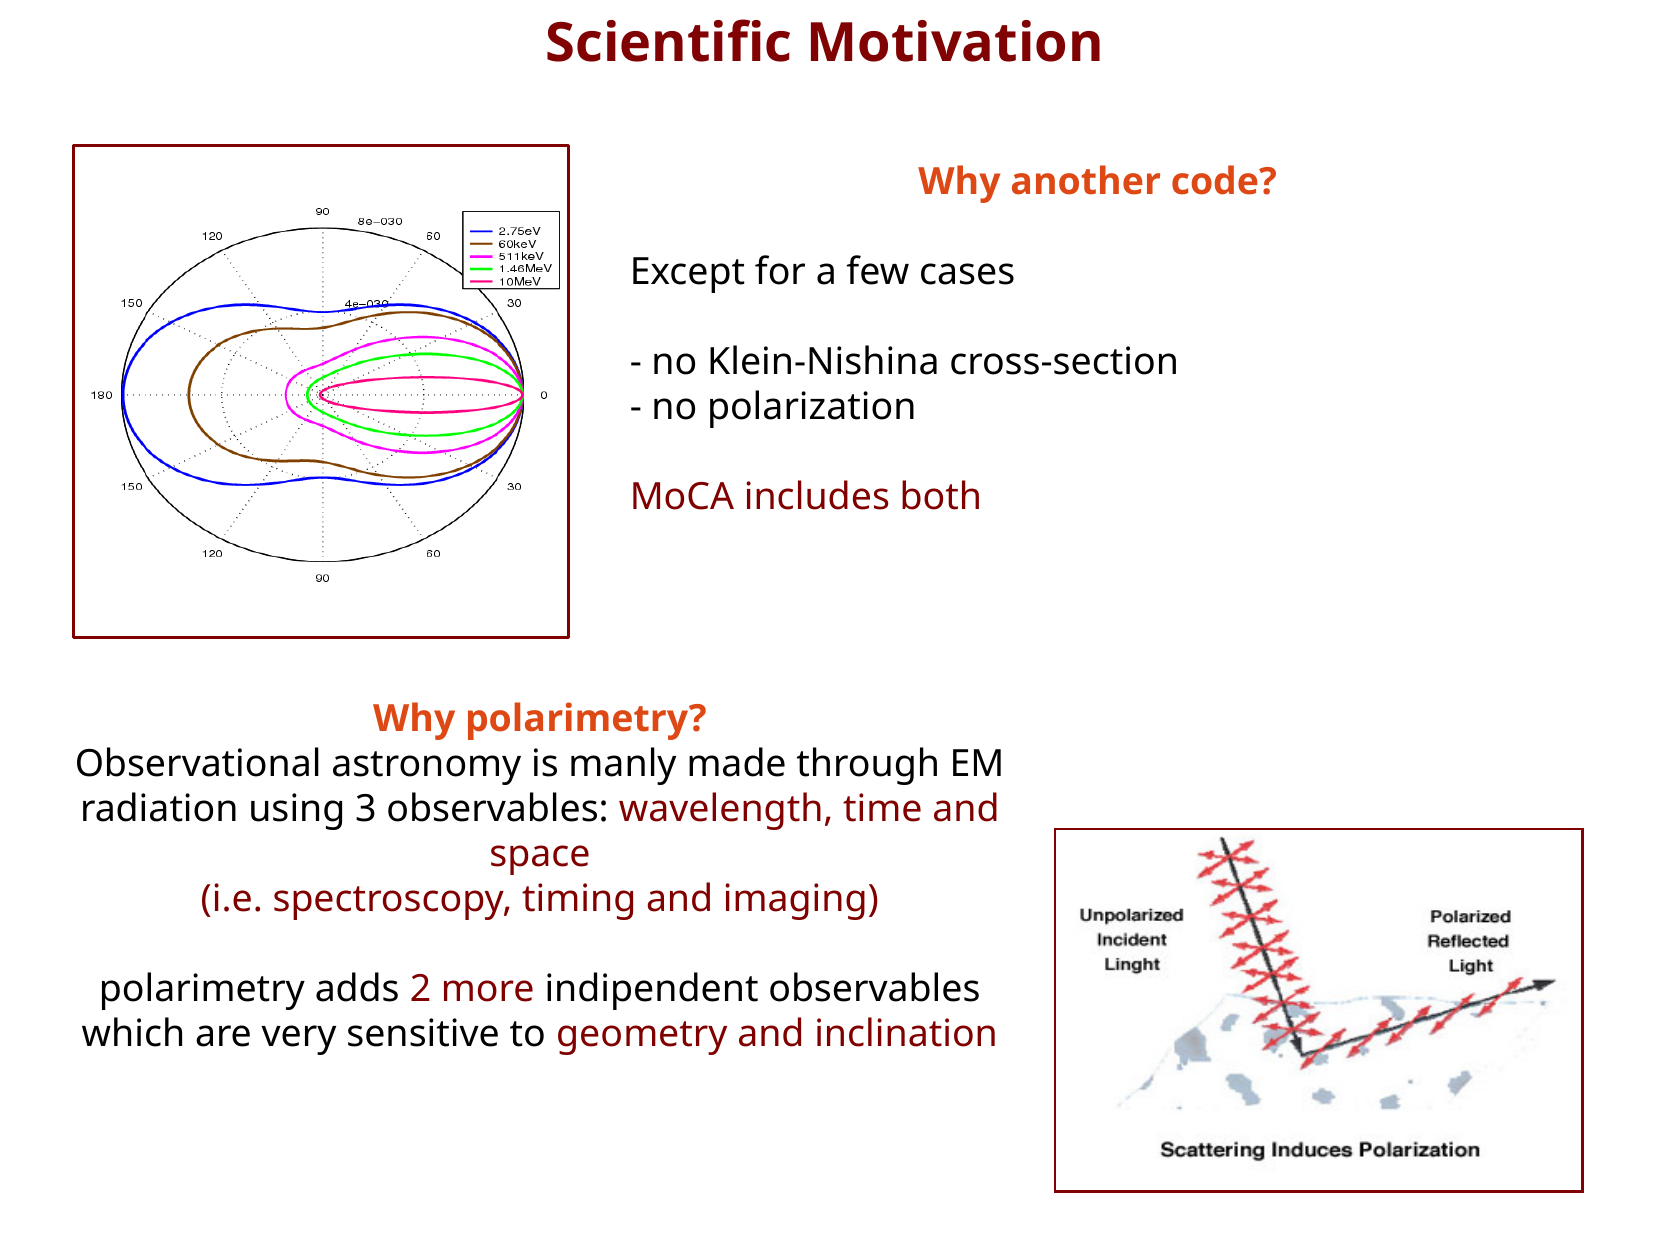

Scientific Motivation
Why another code?
Except for a few cases
- no Klein-Nishina cross-section
- no polarization
MoCA includes both
Why polarimetry?
Observational astronomy is manly made through EM radiation using 3 observables: wavelength, time and space
(i.e. spectroscopy, timing and imaging)
polarimetry adds 2 more indipendent observables which are very sensitive to geometry and inclination